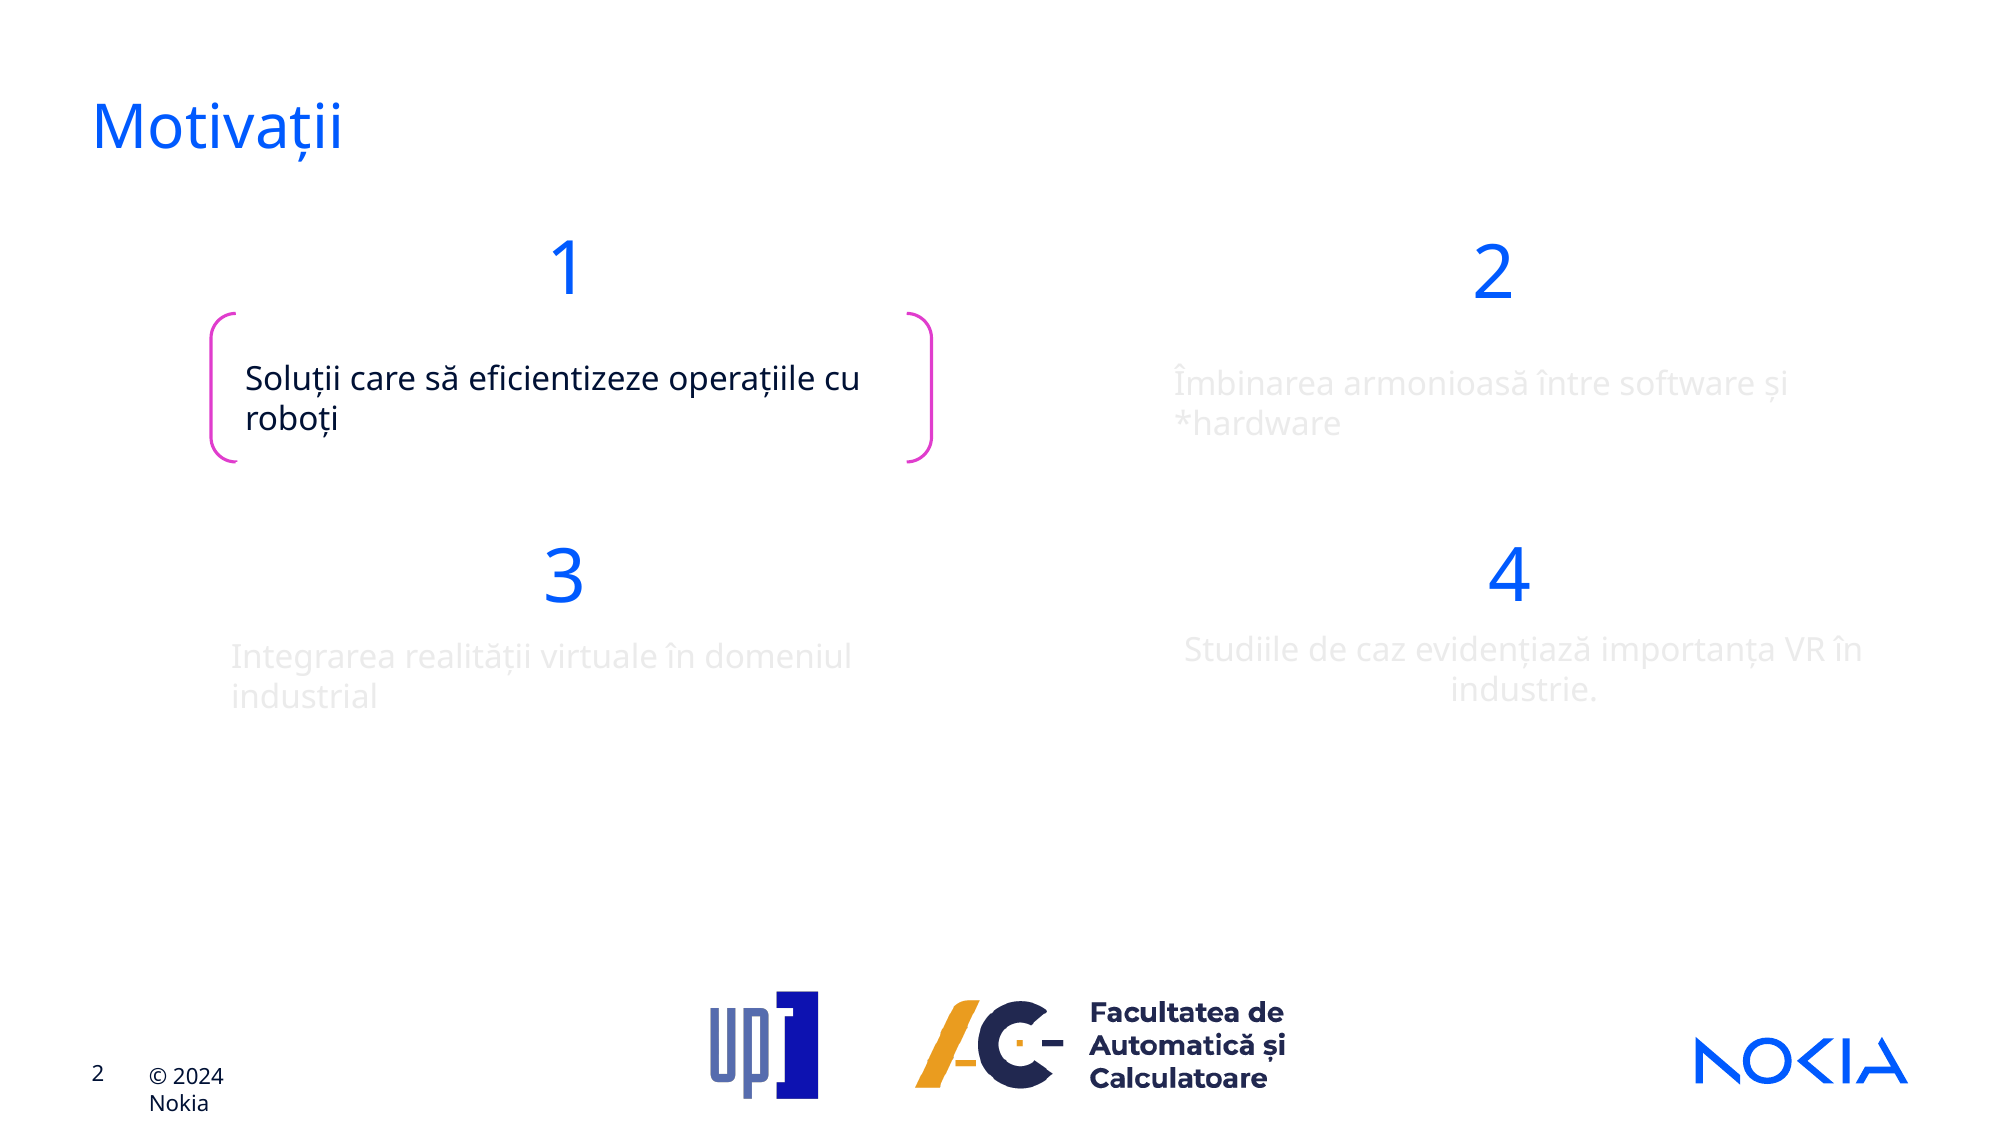

# Motivații
1
2
Soluții care să eficientizeze operațiile cu roboți
Îmbinarea armonioasă între software și *hardware
4
3
Studiile de caz evidențiază importanța VR în industrie.
Integrarea realității virtuale în domeniul industrial